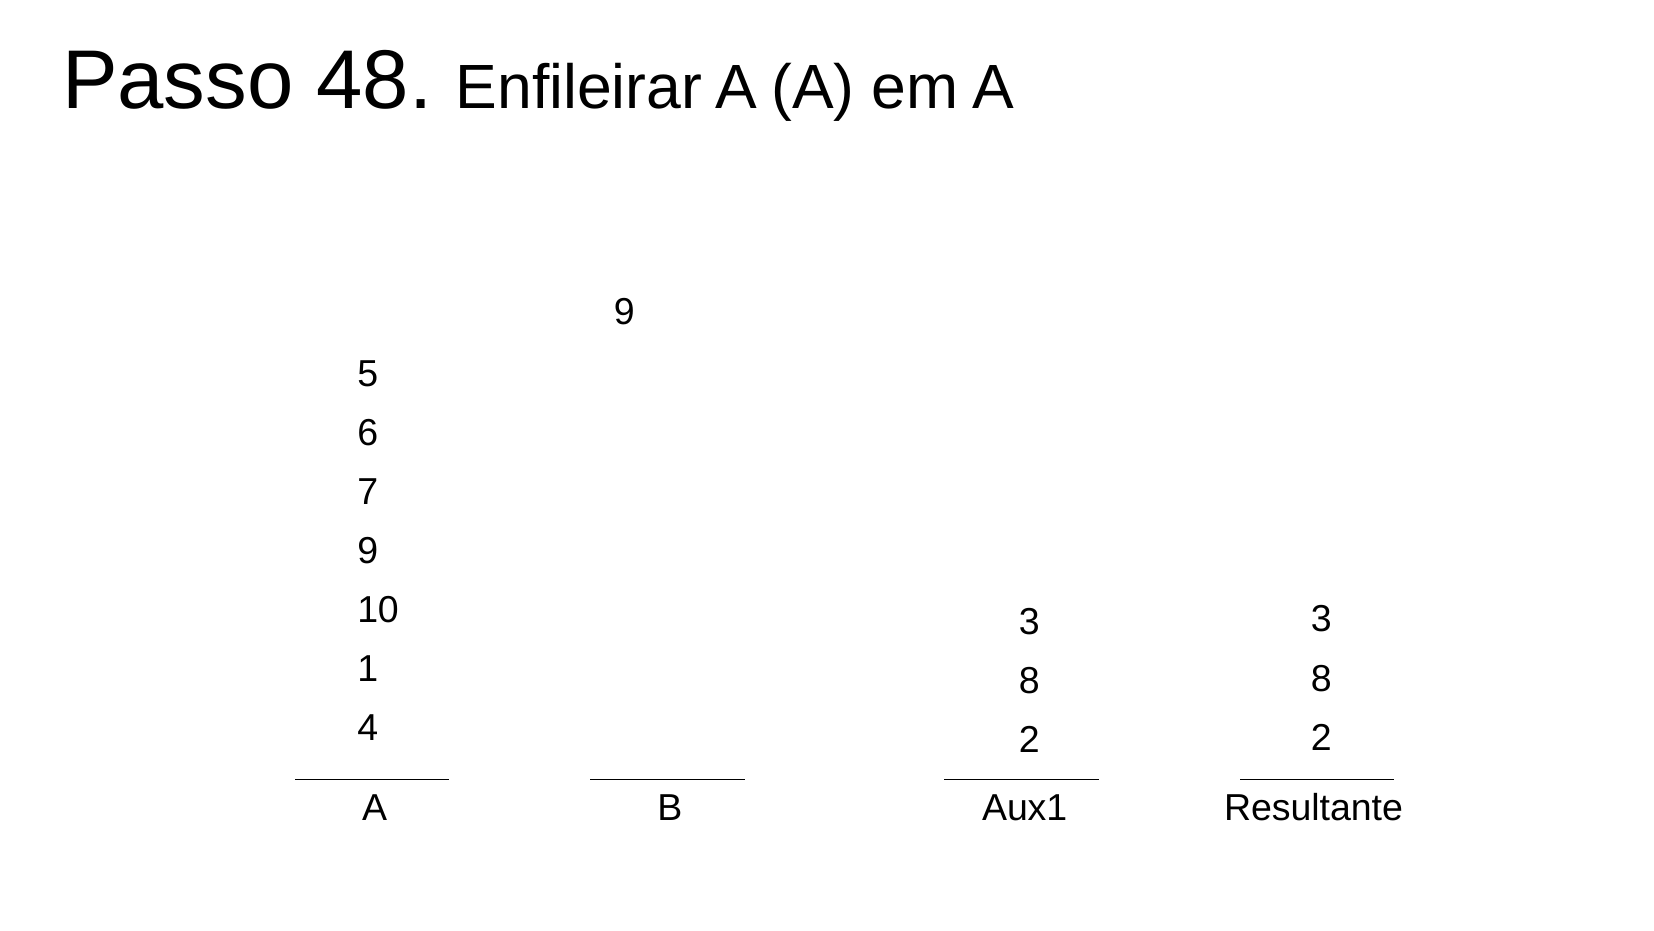

Passo 48. Enfileirar A (A) em A
9
5
6
7
9
10
3
3
1
8
8
4
2
2
A
B
Aux1
Resultante